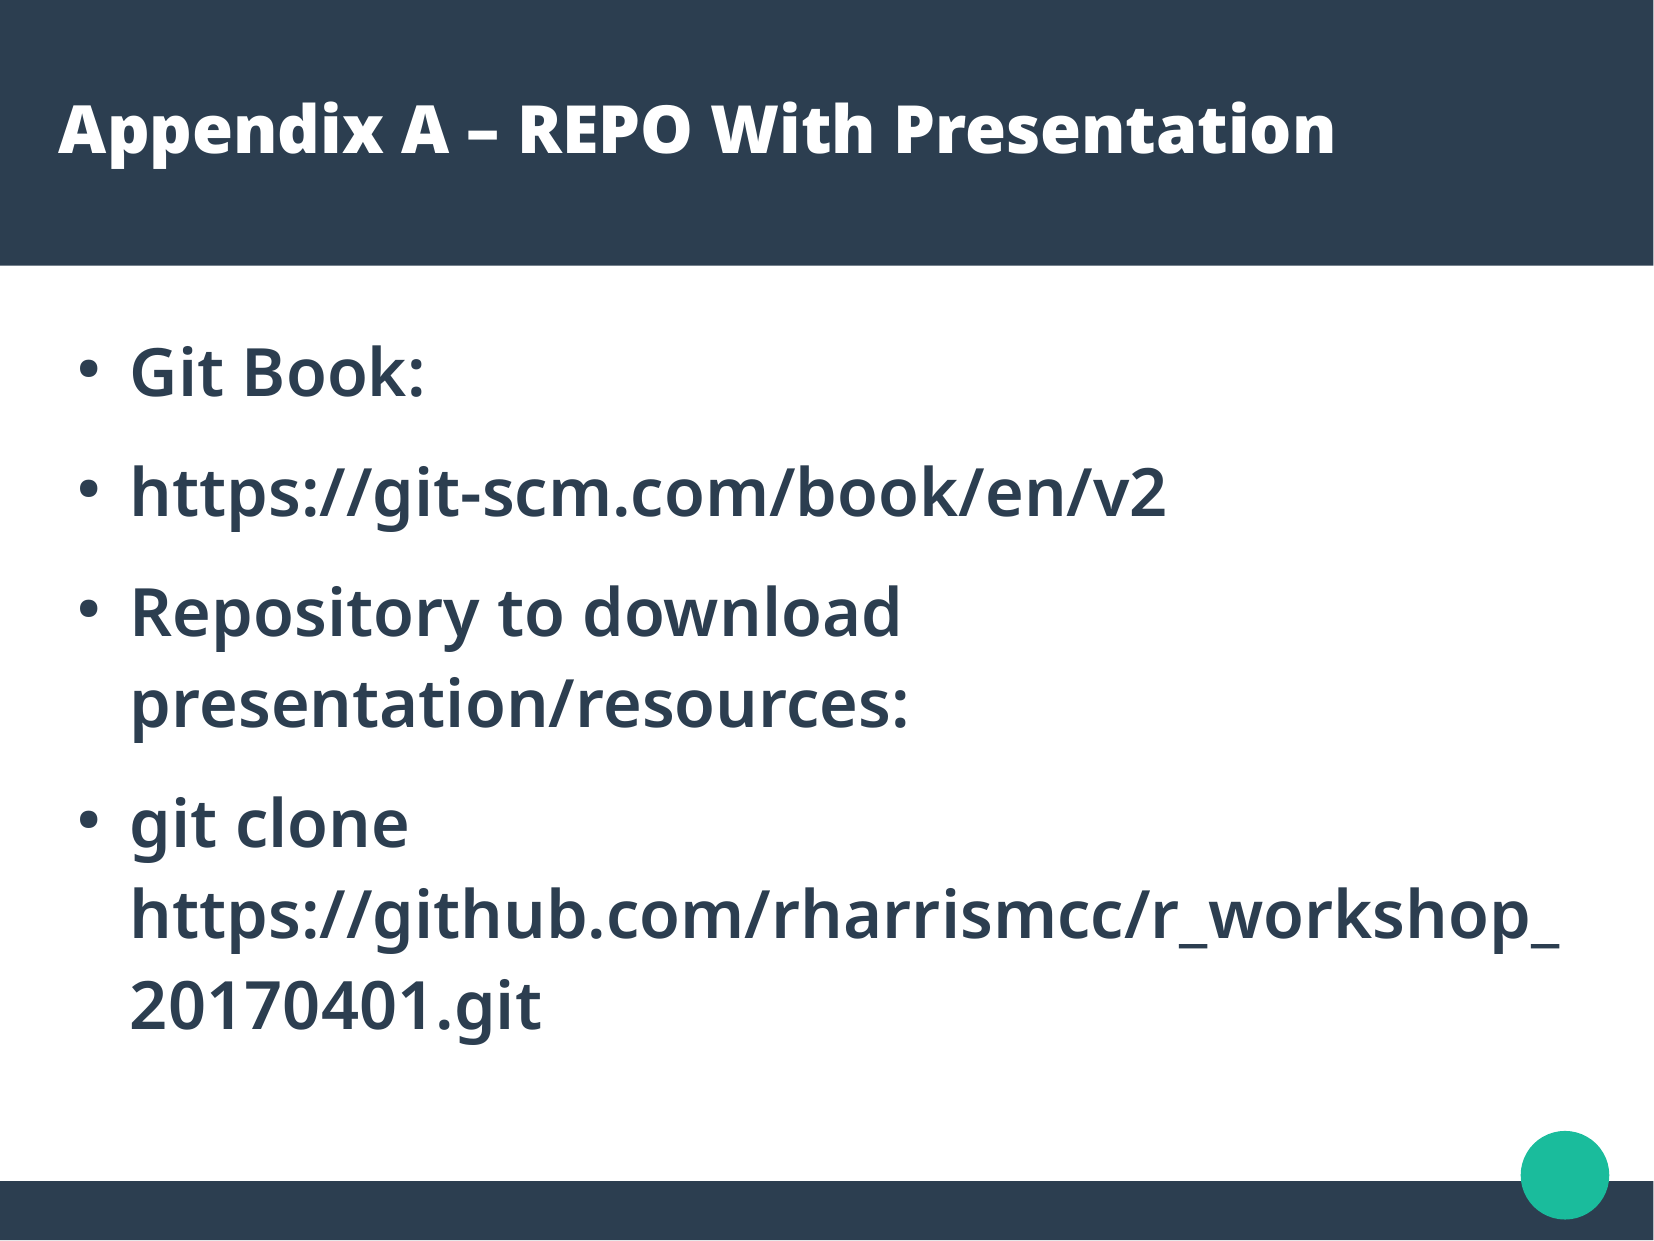

# Appendix A – REPO With Presentation
Git Book:
https://git-scm.com/book/en/v2
Repository to download presentation/resources:
git clone https://github.com/rharrismcc/r_workshop_20170401.git